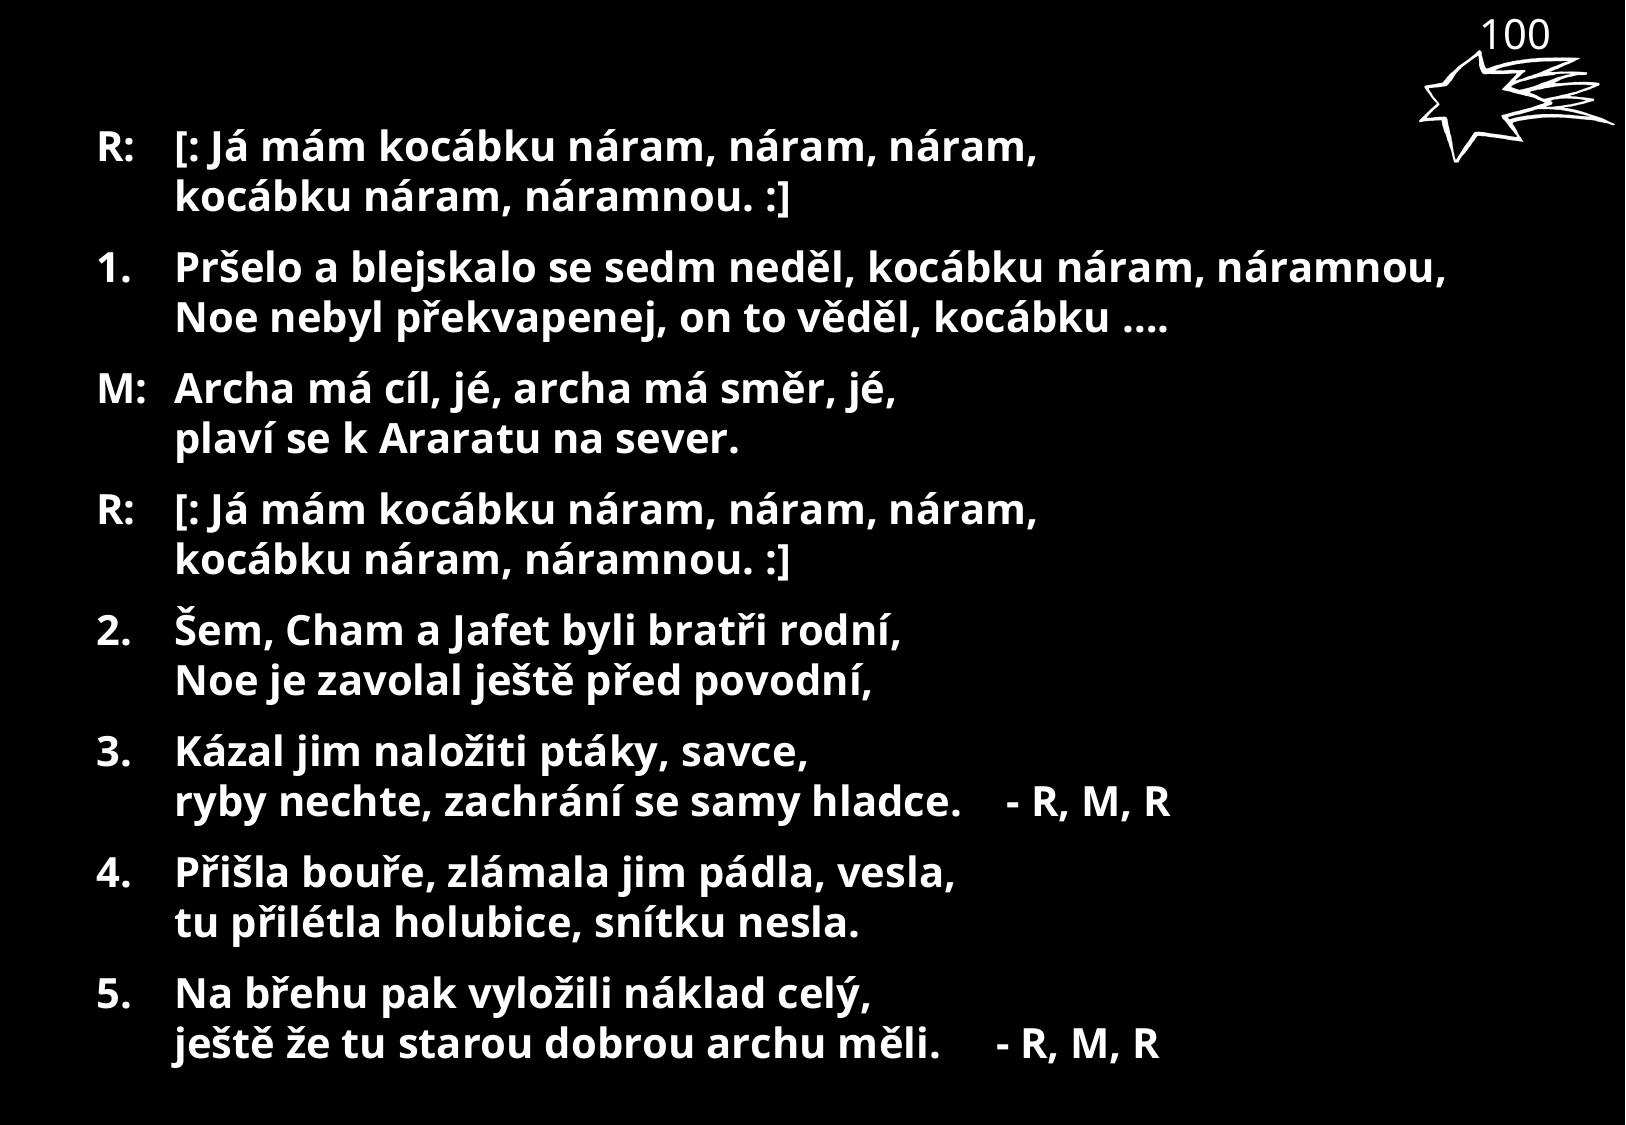

100
# R: 	[: Já mám kocábku náram, náram, náram, kocábku náram, náramnou. :]
Pršelo a blejskalo se sedm neděl, kocábku náram, náramnou,
Noe nebyl překvapenej, on to věděl, kocábku ….
M: 	Archa má cíl, jé, archa má směr, jé,
plaví se k Araratu na sever.
R: 	[: Já mám kocábku náram, náram, náram,
kocábku náram, náramnou. :]
2. 	Šem, Cham a Jafet byli bratři rodní,
Noe je zavolal ještě před povodní,
3. 	Kázal jim naložiti ptáky, savce,
ryby nechte, zachrání se samy hladce. 	 - R, M, R
4. 	Přišla bouře, zlámala jim pádla, vesla,
tu přilétla holubice, snítku nesla.
5. 	Na břehu pak vyložili náklad celý,
ještě že tu starou dobrou archu měli. 	- R, M, R